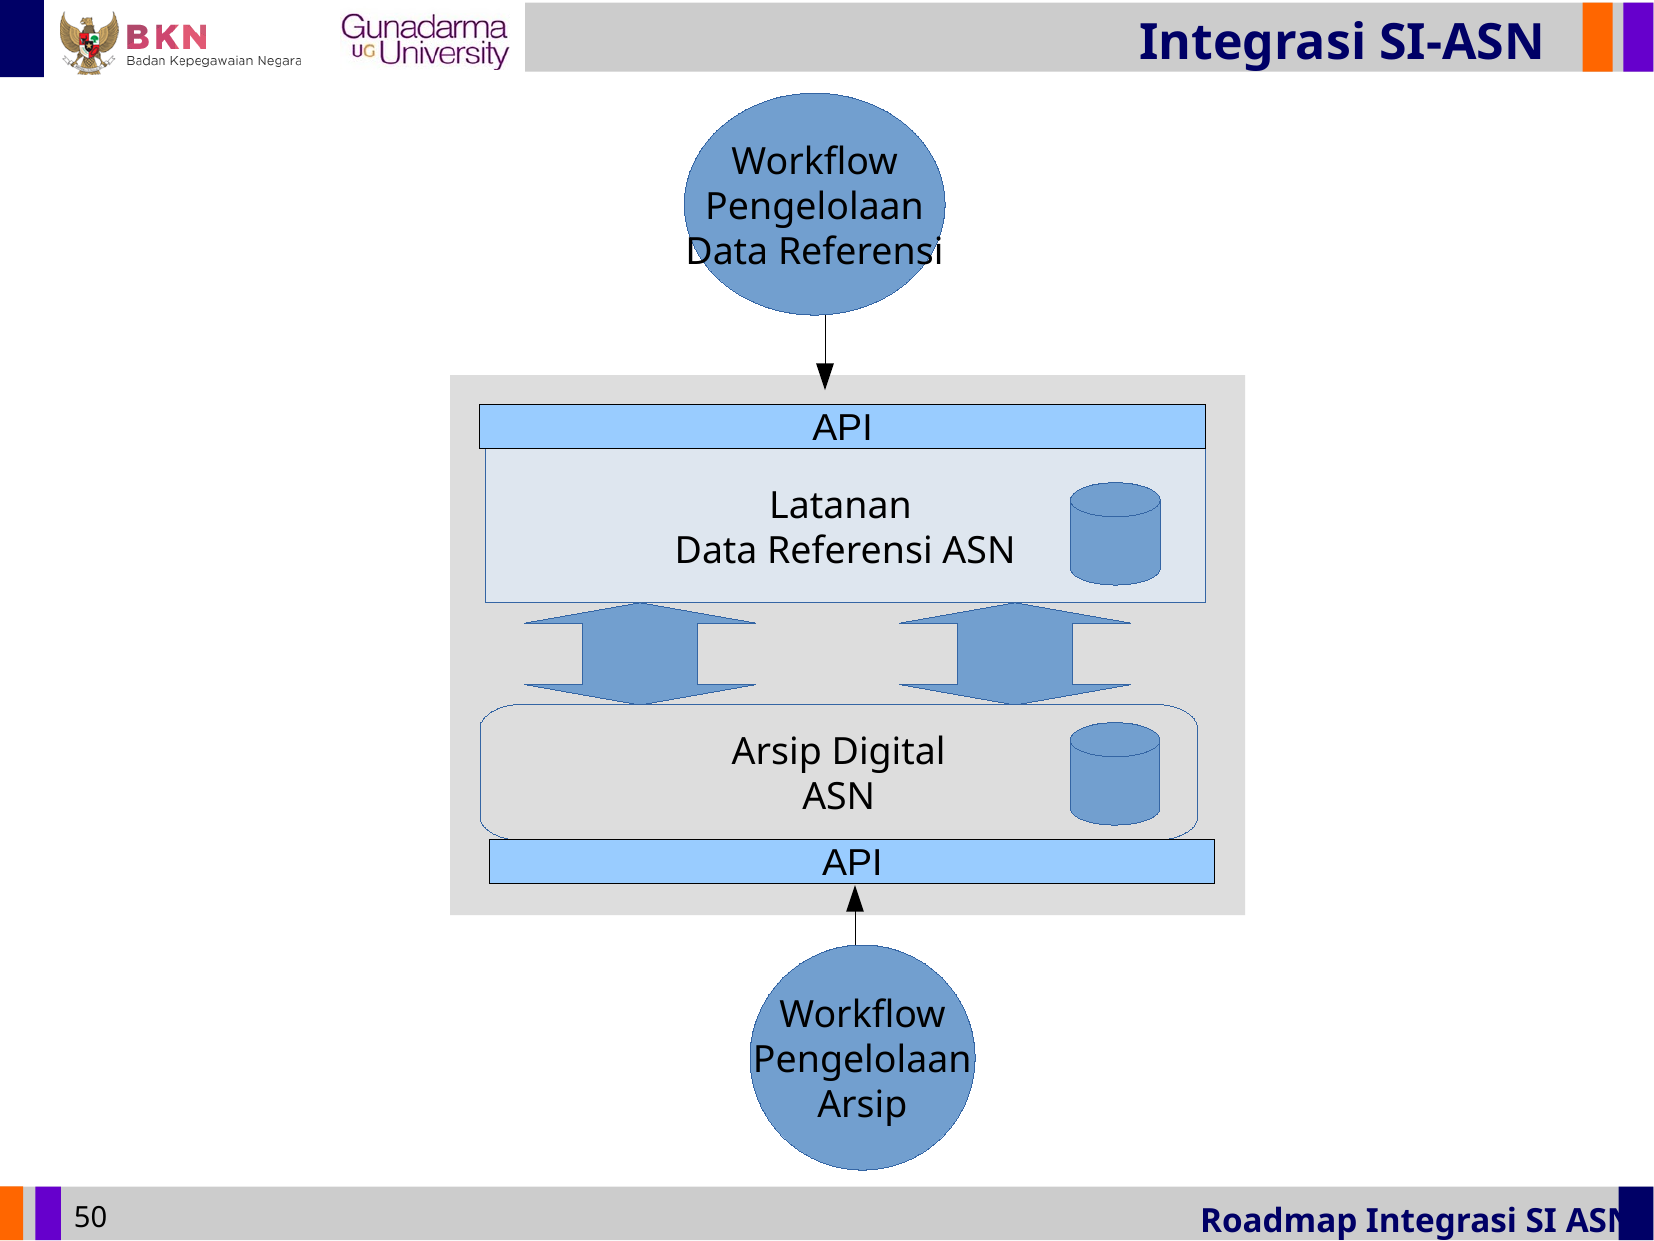

Workflow
Pengelolaan
Data Referensi
API
Latanan
Data Referensi ASN
Arsip Digital
ASN
API
Workflow
Pengelolaan
Arsip